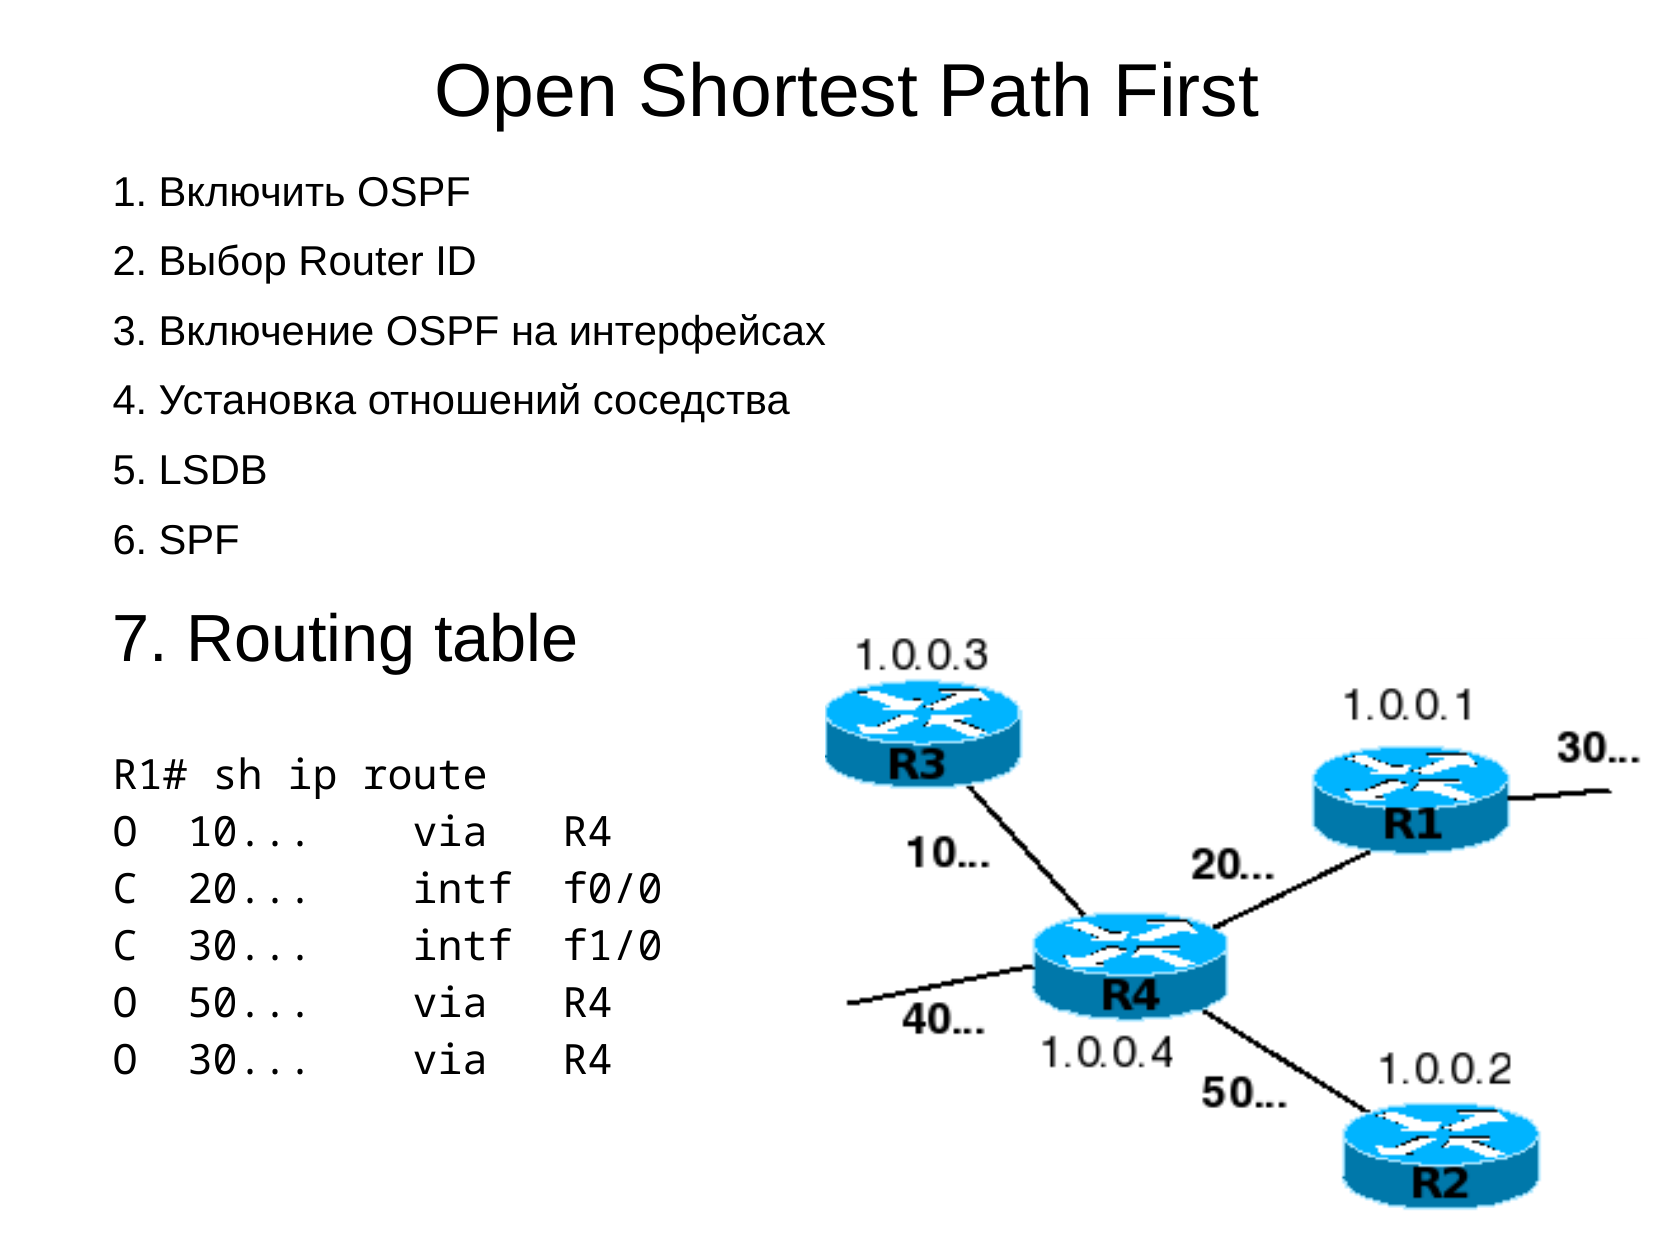

# Open Shortest Path First
1. Включить OSPF
2. Выбор Router ID
3. Включение OSPF на интерфейсах
4. Установка отношений соседства
5. LSDB
6. SPF
7. Routing table
R1# sh ip route
O	10...		via 	R4
C	20...		intf 	f0/0
C 	30... 	intf 	f1/0
O	50...		via 	R4
O	30...		via 	R4